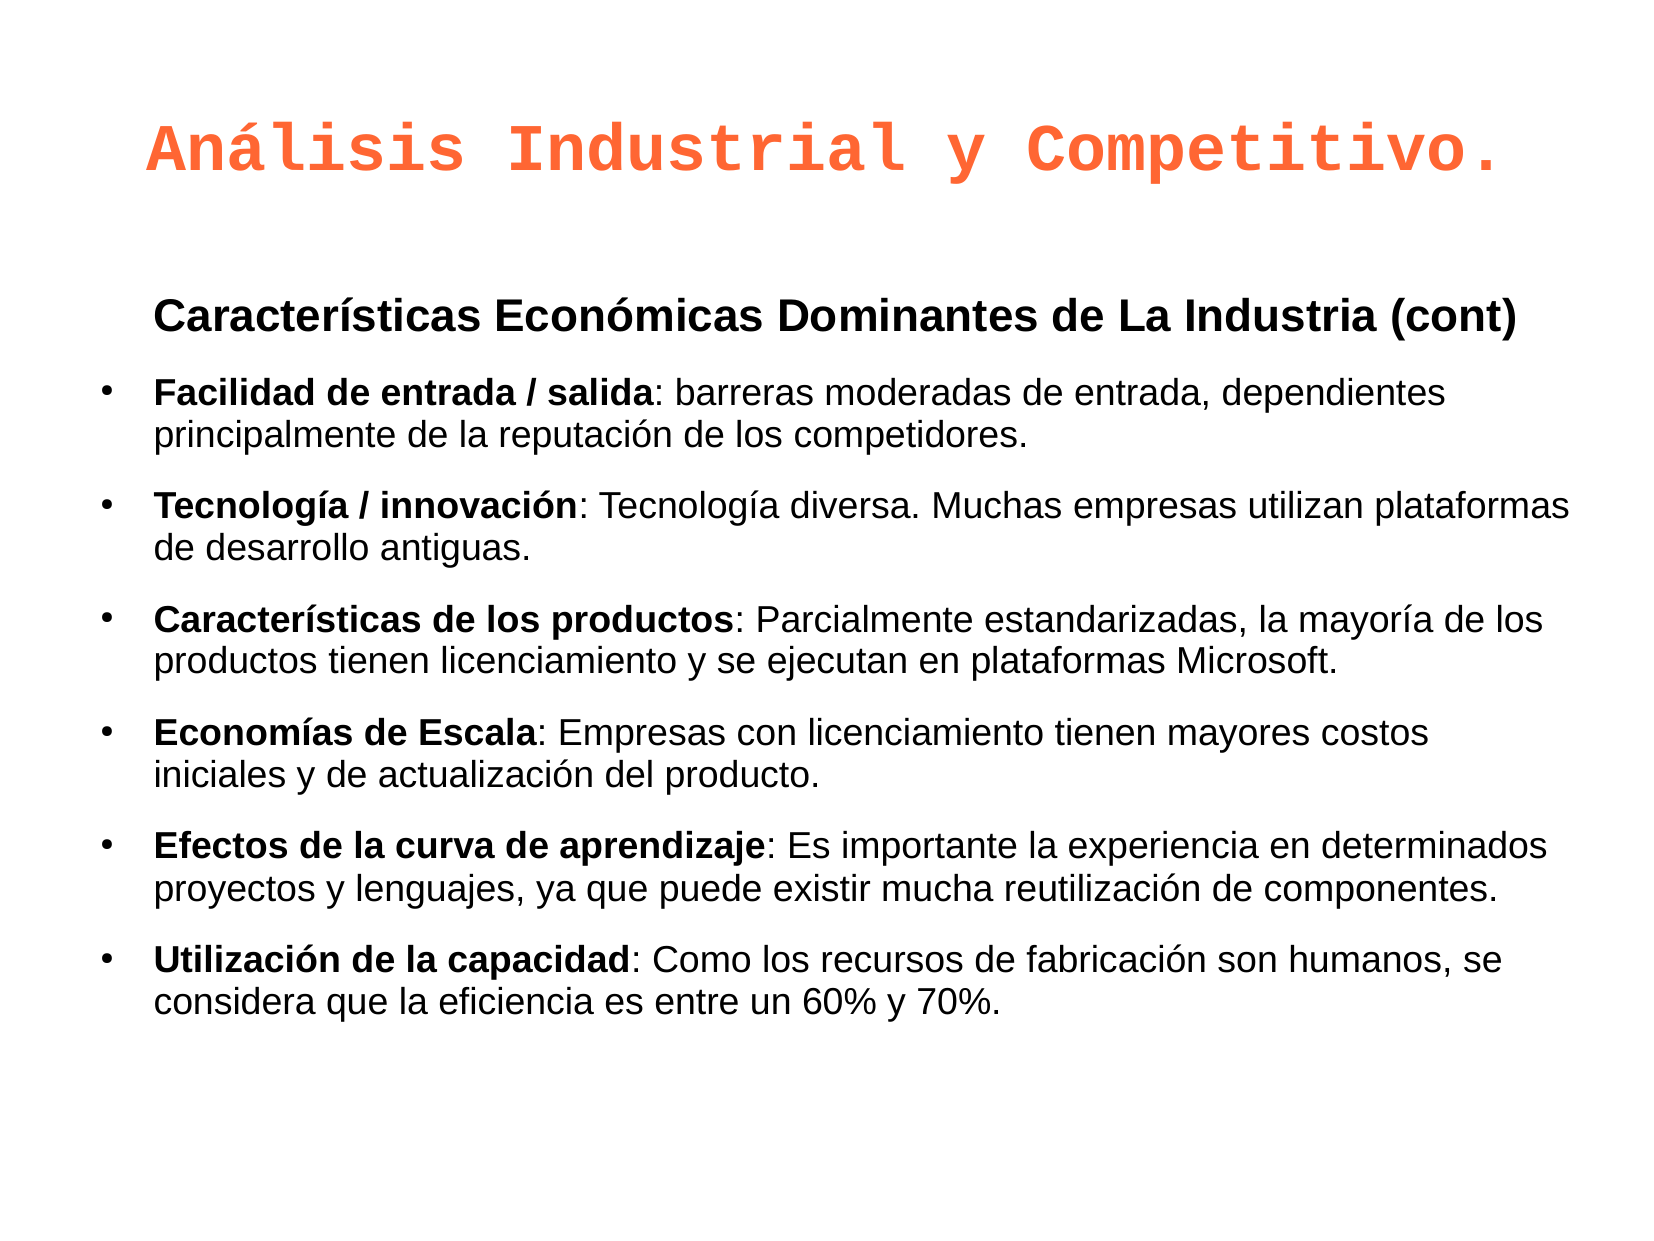

# Análisis Industrial y Competitivo.
Características Económicas Dominantes de La Industria (cont)
Facilidad de entrada / salida: barreras moderadas de entrada, dependientes principalmente de la reputación de los competidores.
Tecnología / innovación: Tecnología diversa. Muchas empresas utilizan plataformas de desarrollo antiguas.
Características de los productos: Parcialmente estandarizadas, la mayoría de los productos tienen licenciamiento y se ejecutan en plataformas Microsoft.
Economías de Escala: Empresas con licenciamiento tienen mayores costos iniciales y de actualización del producto.
Efectos de la curva de aprendizaje: Es importante la experiencia en determinados proyectos y lenguajes, ya que puede existir mucha reutilización de componentes.
Utilización de la capacidad: Como los recursos de fabricación son humanos, se considera que la eficiencia es entre un 60% y 70%.